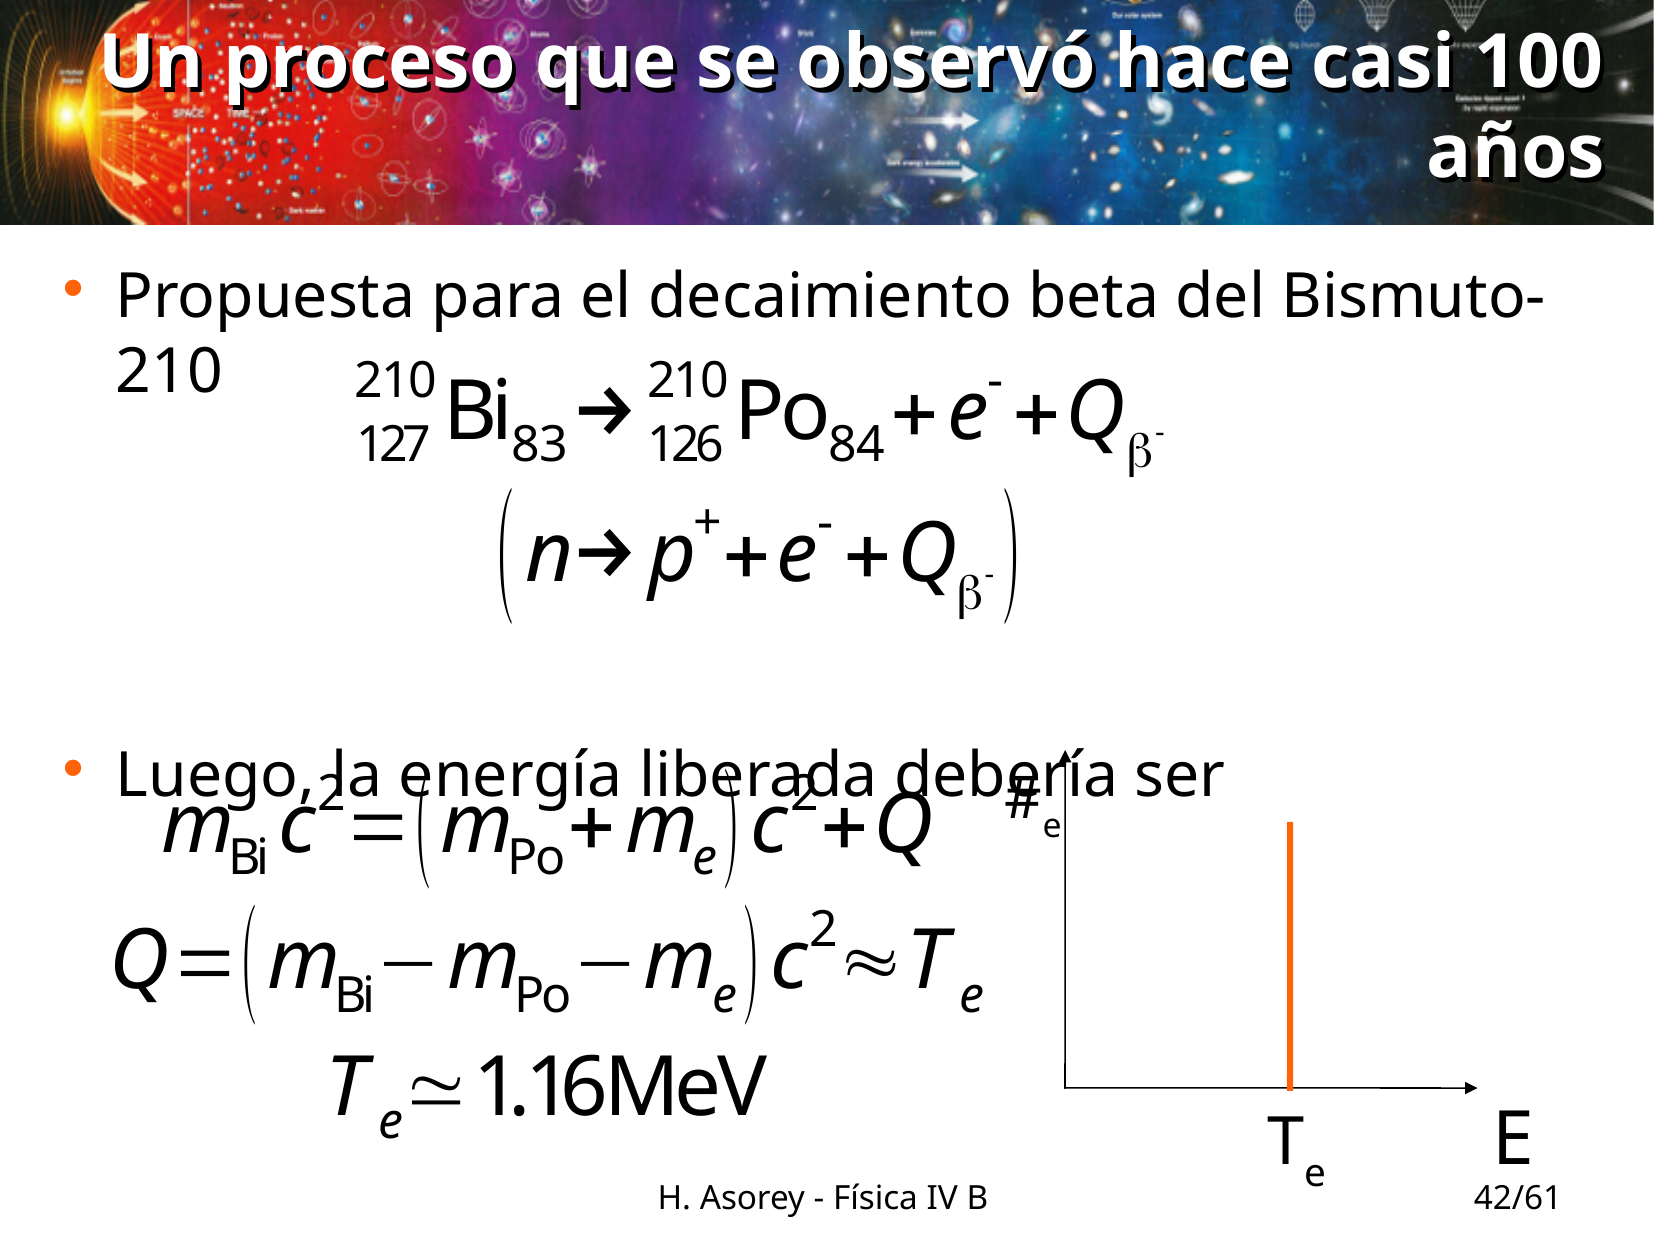

# Un proceso que se observó hace casi 100 años
Propuesta para el decaimiento beta del Bismuto-210
Luego, la energía liberada debería ser
#e
Te
E
H. Asorey - Física IV B
42